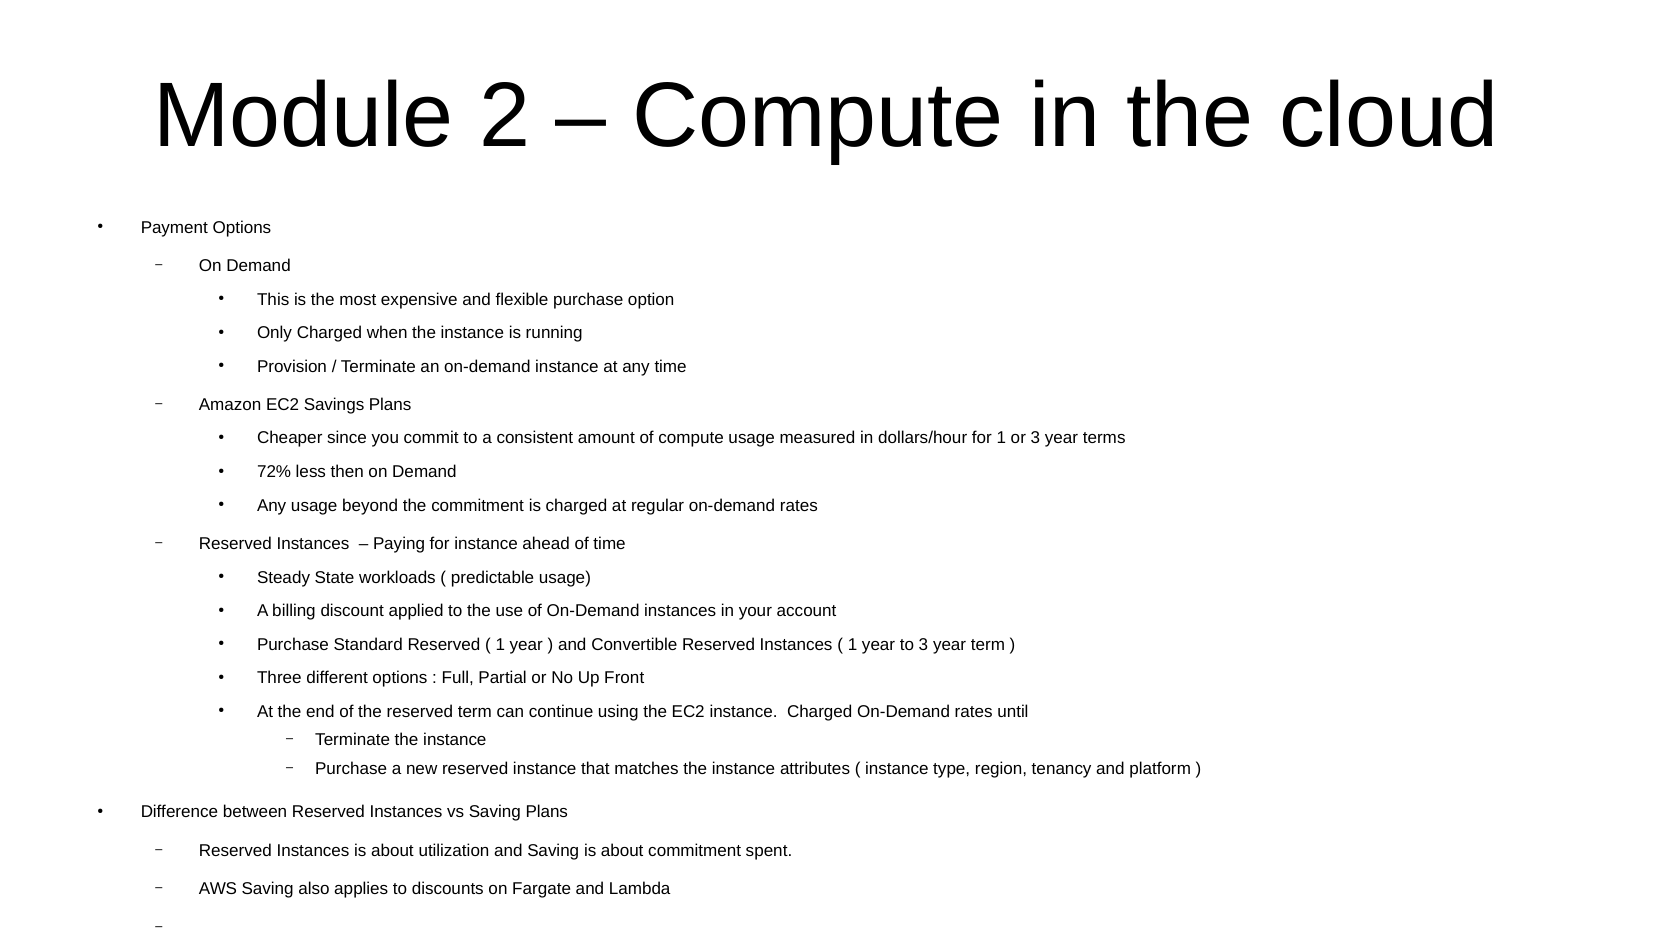

# Module 2 – Compute in the cloud
Payment Options
On Demand
This is the most expensive and flexible purchase option
Only Charged when the instance is running
Provision / Terminate an on-demand instance at any time
Amazon EC2 Savings Plans
Cheaper since you commit to a consistent amount of compute usage measured in dollars/hour for 1 or 3 year terms
72% less then on Demand
Any usage beyond the commitment is charged at regular on-demand rates
Reserved Instances – Paying for instance ahead of time
Steady State workloads ( predictable usage)
A billing discount applied to the use of On-Demand instances in your account
Purchase Standard Reserved ( 1 year ) and Convertible Reserved Instances ( 1 year to 3 year term )
Three different options : Full, Partial or No Up Front
At the end of the reserved term can continue using the EC2 instance. Charged On-Demand rates until
Terminate the instance
Purchase a new reserved instance that matches the instance attributes ( instance type, region, tenancy and platform )
Difference between Reserved Instances vs Saving Plans
Reserved Instances is about utilization and Saving is about commitment spent.
AWS Saving also applies to discounts on Fargate and Lambda